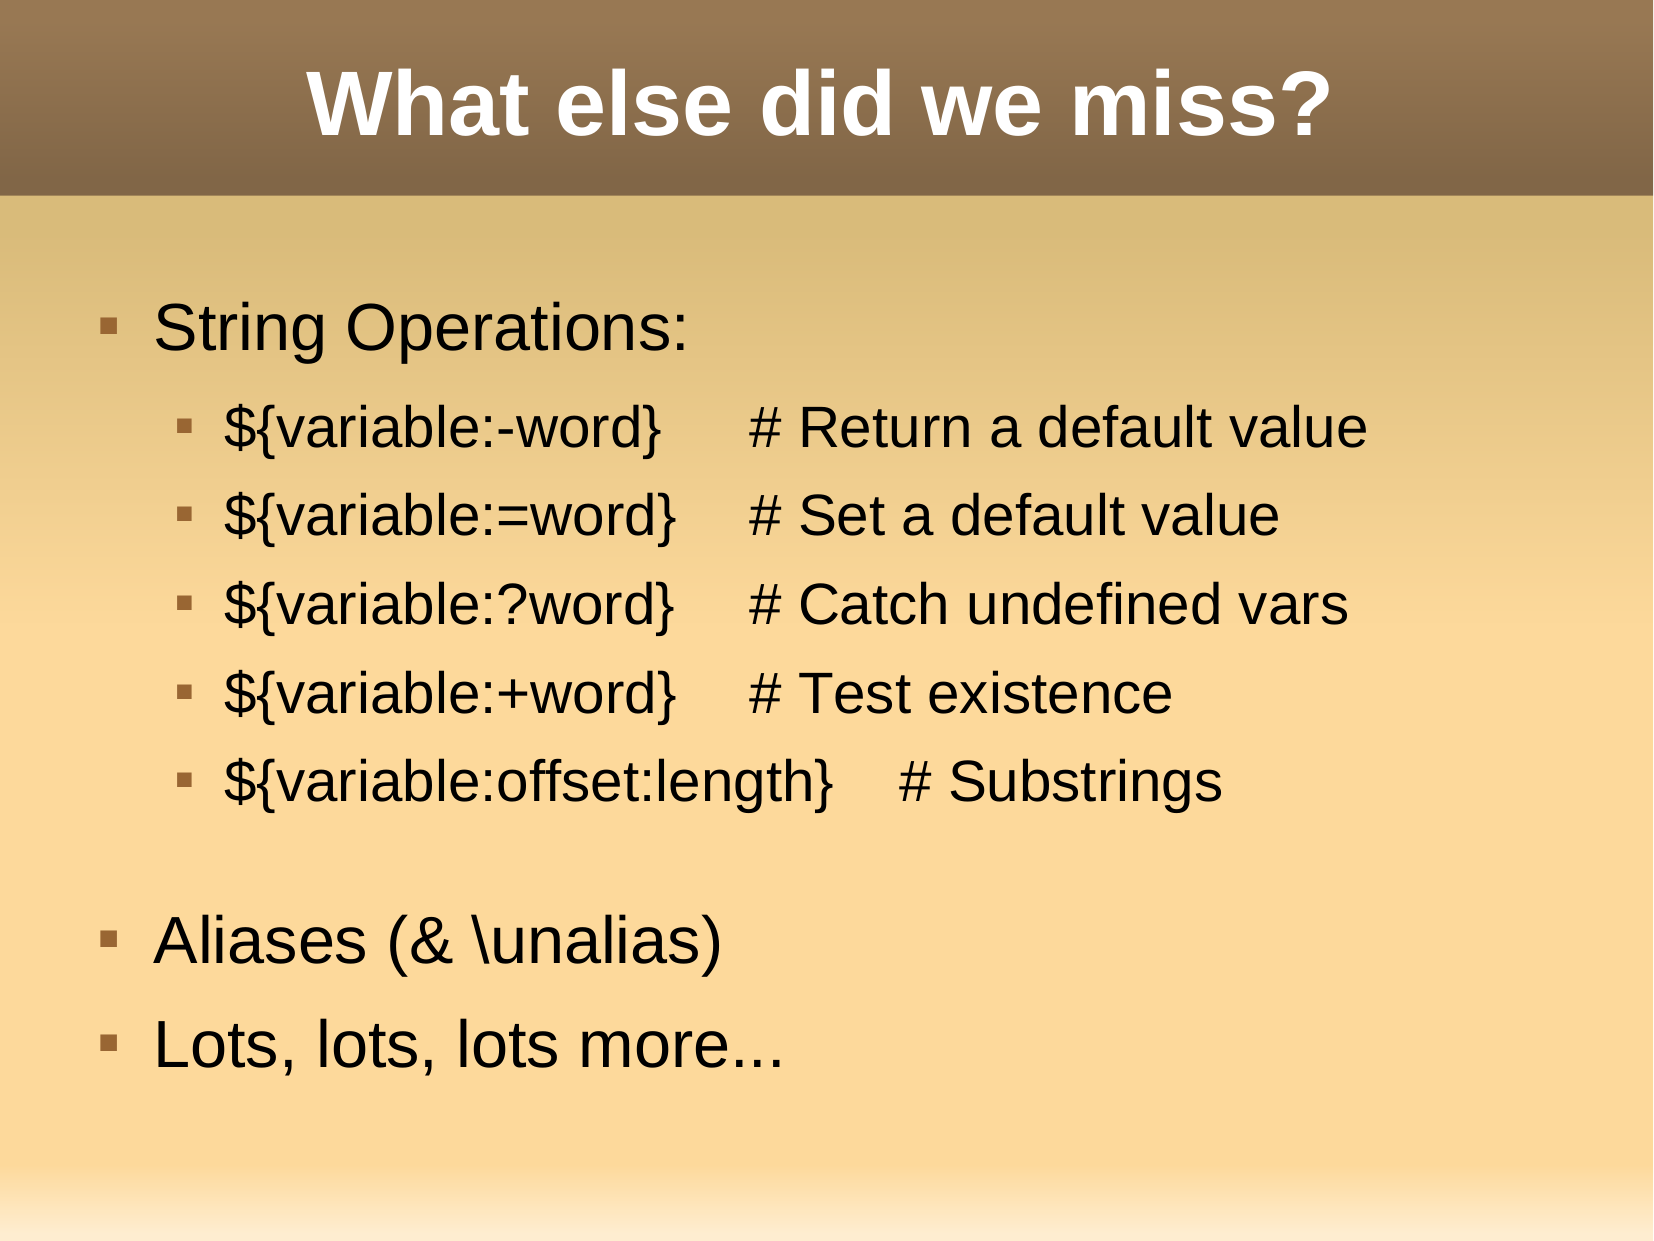

# What else did we miss?
String Operations:
${variable:-word}		# Return a default value
${variable:=word}	# Set a default value
${variable:?word}	# Catch undefined vars
${variable:+word}	# Test existence
${variable:offset:length}	# Substrings
Aliases (& \unalias)
Lots, lots, lots more...